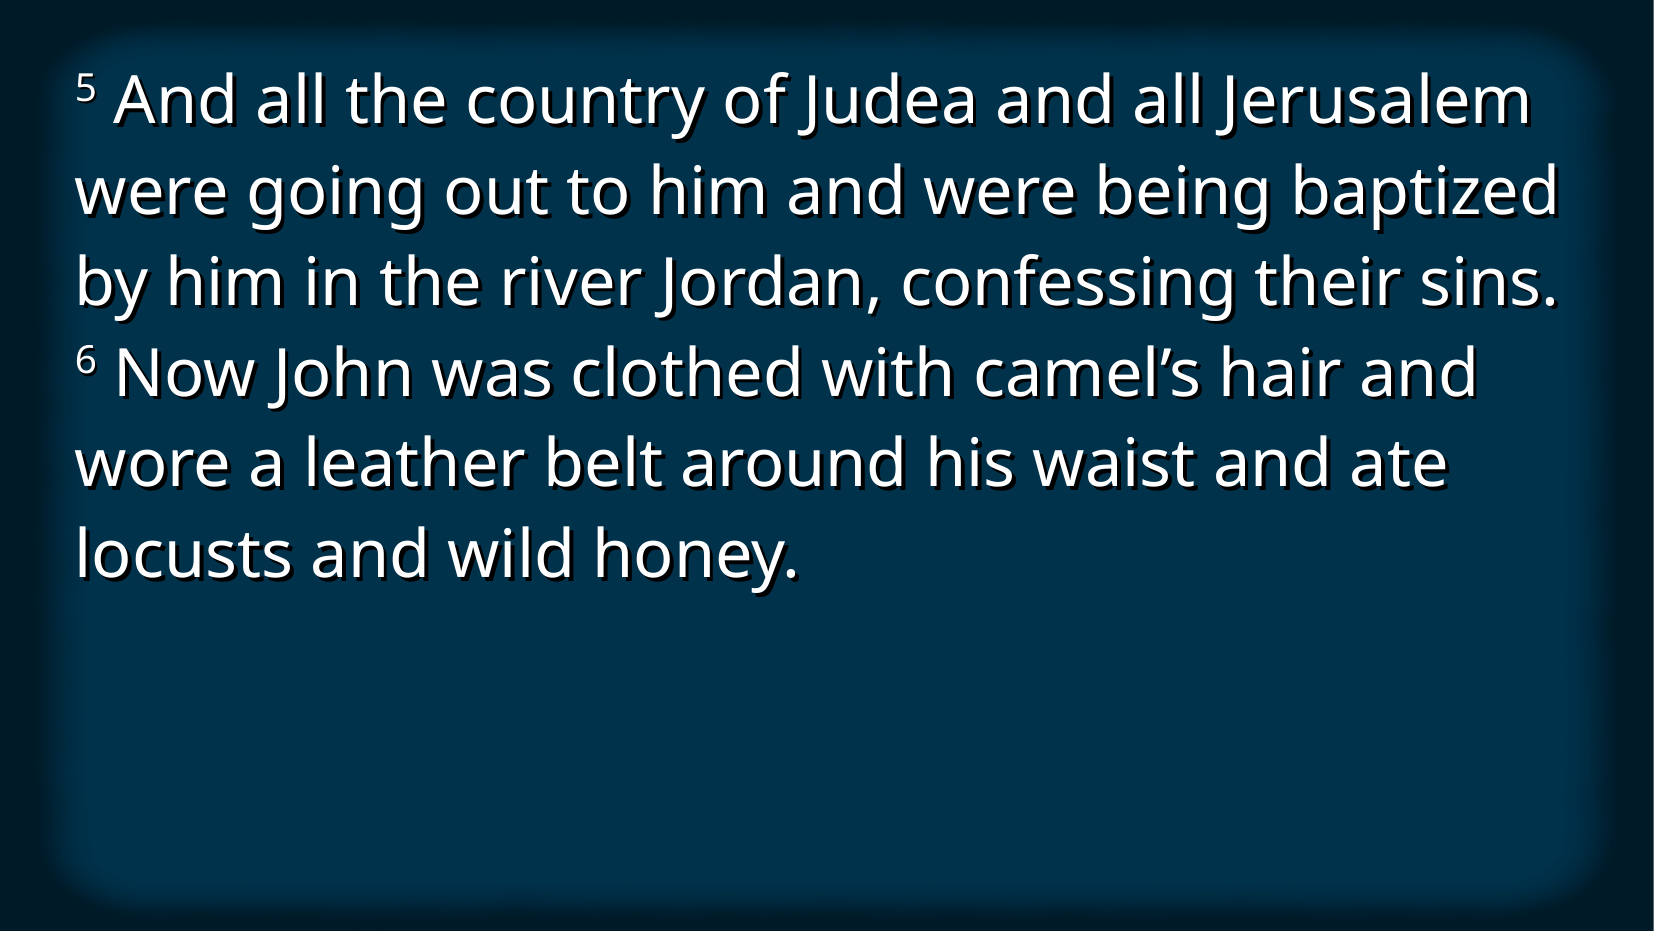

5 And all the country of Judea and all Jerusalem were going out to him and were being baptized by him in the river Jordan, confessing their sins. 6 Now John was clothed with camel’s hair and wore a leather belt around his waist and ate locusts and wild honey.